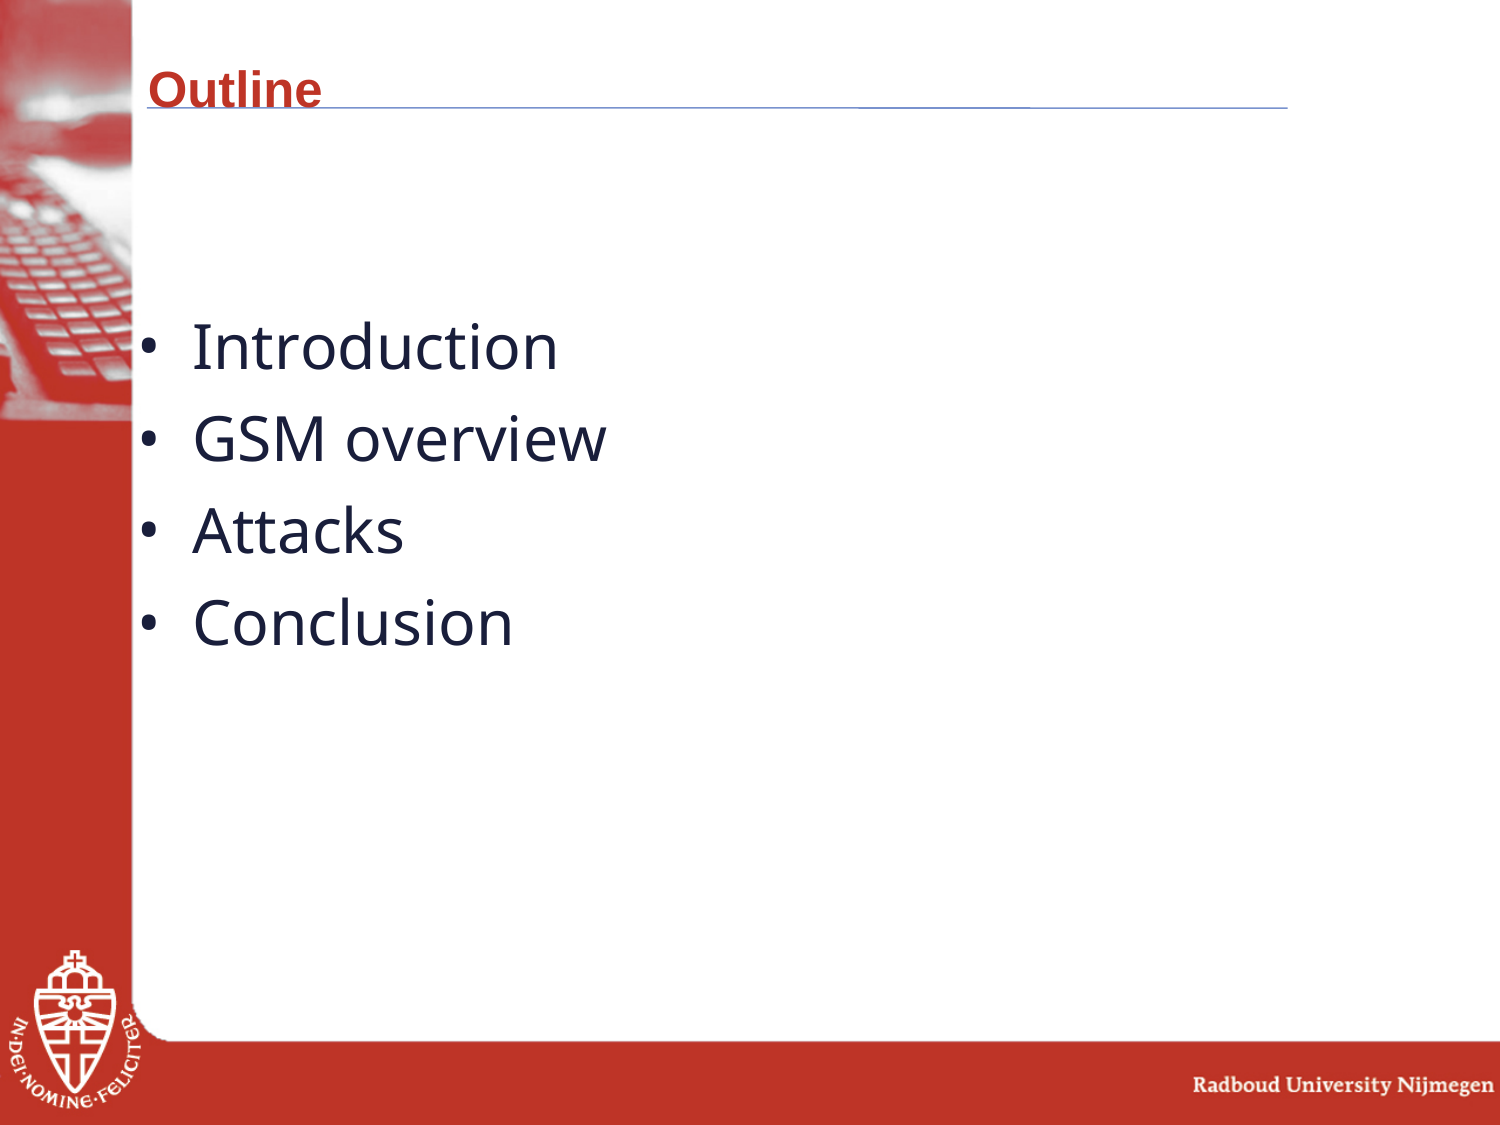

# Outline
Introduction
GSM overview
Attacks
Conclusion